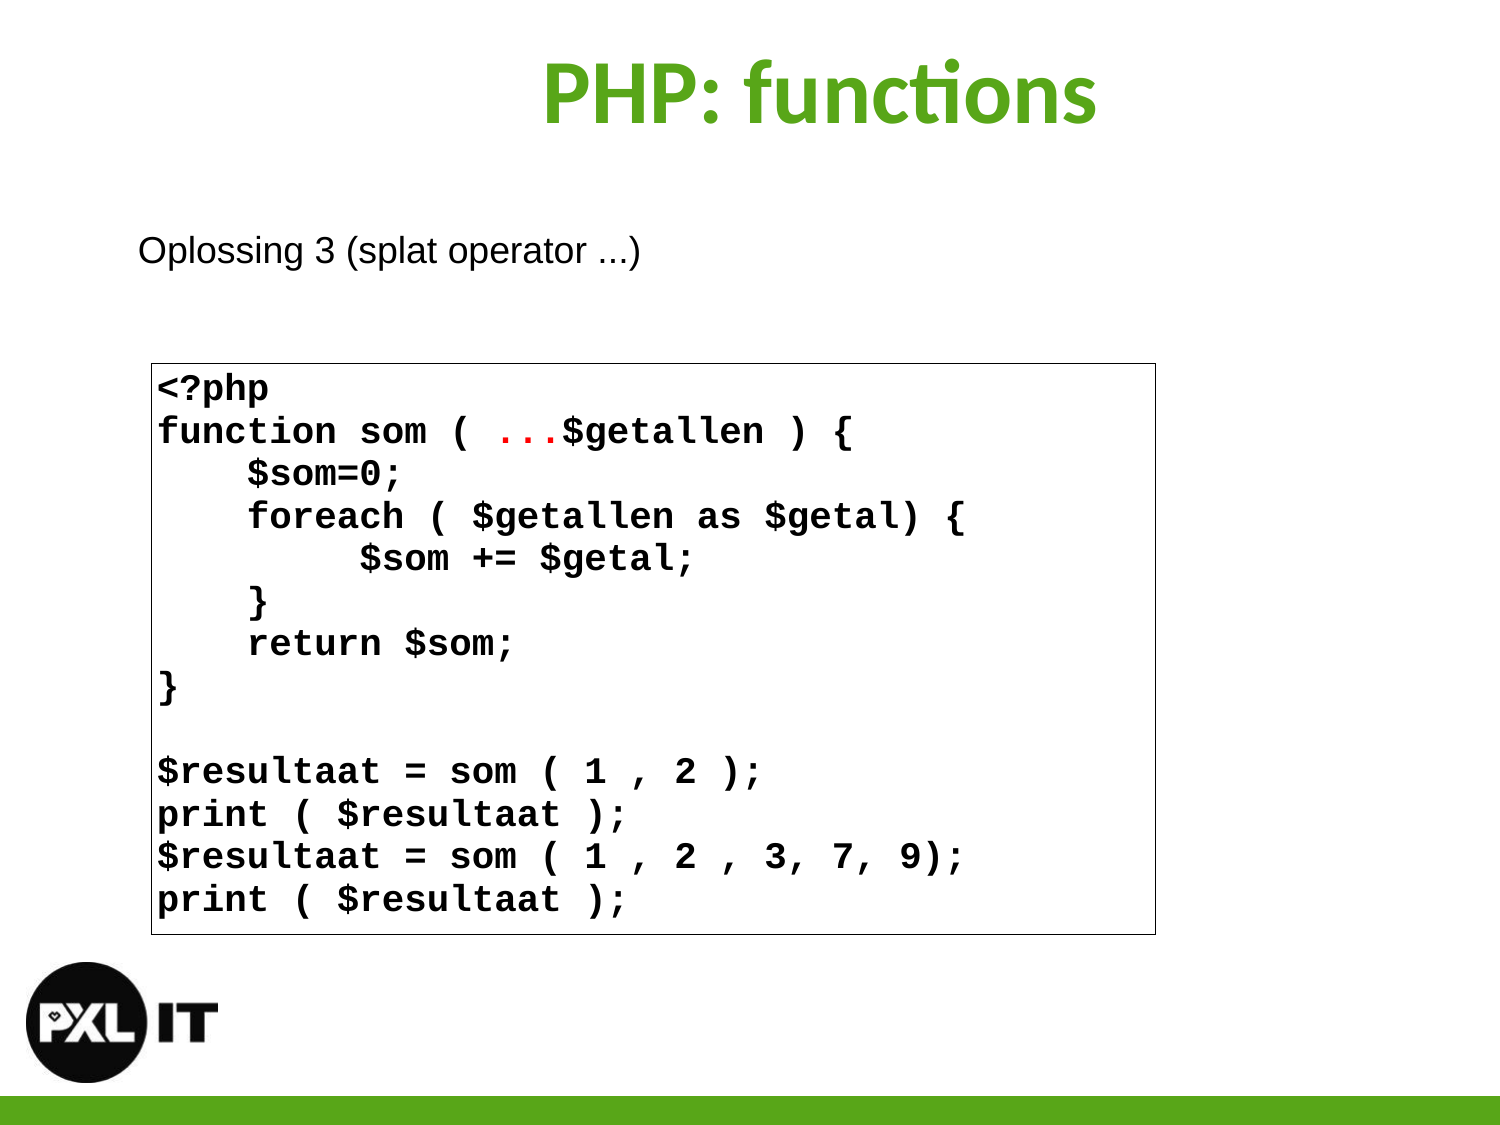

PHP: functions
Oplossing 3 (splat operator ...)
| <?php function som ( ...$getallen ) { $som=0; foreach ( $getallen as $getal) { $som += $getal; } return $som; } $resultaat = som ( 1 , 2 ); print ( $resultaat ); $resultaat = som ( 1 , 2 , 3, 7, 9); print ( $resultaat ); |
| --- |